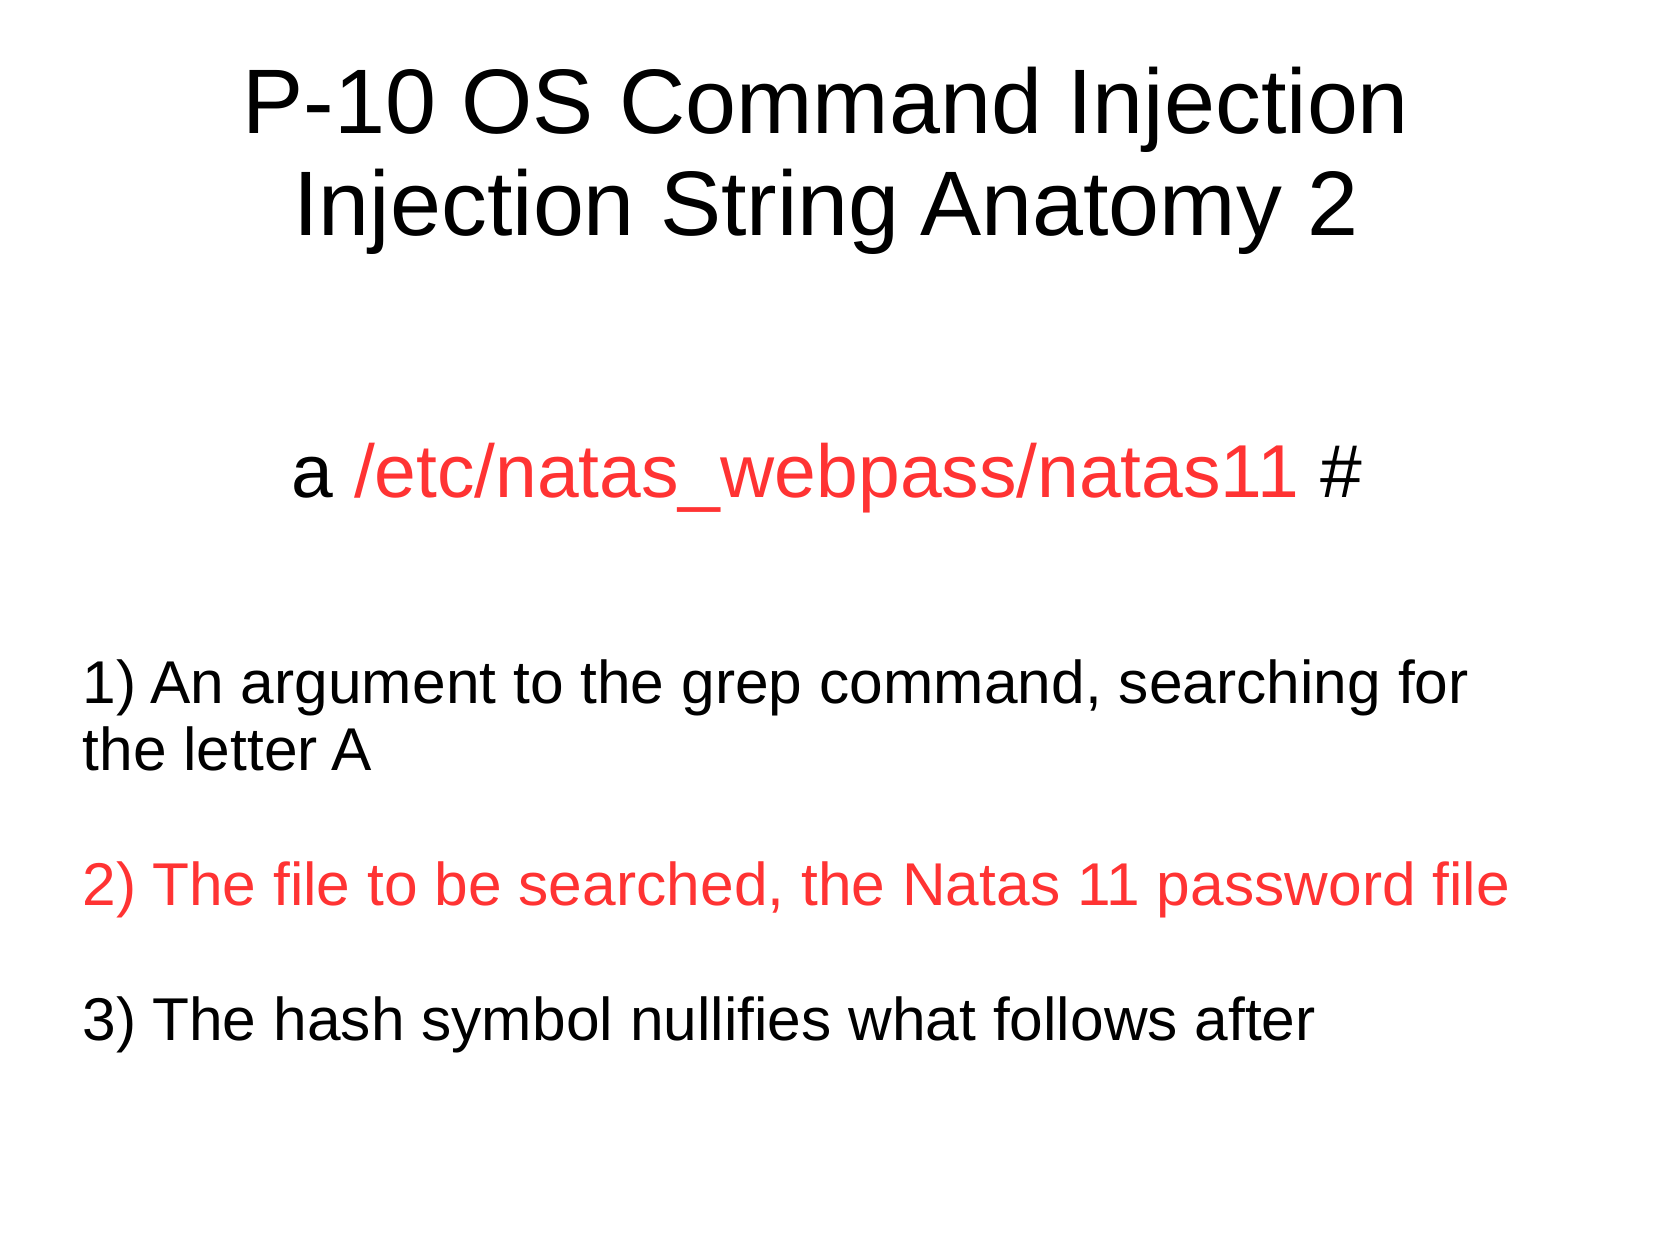

# P-10 OS Command Injection Injection String Anatomy 2
a /etc/natas_webpass/natas11 #
1) An argument to the grep command, searching for the letter A
2) The file to be searched, the Natas 11 password file
3) The hash symbol nullifies what follows after